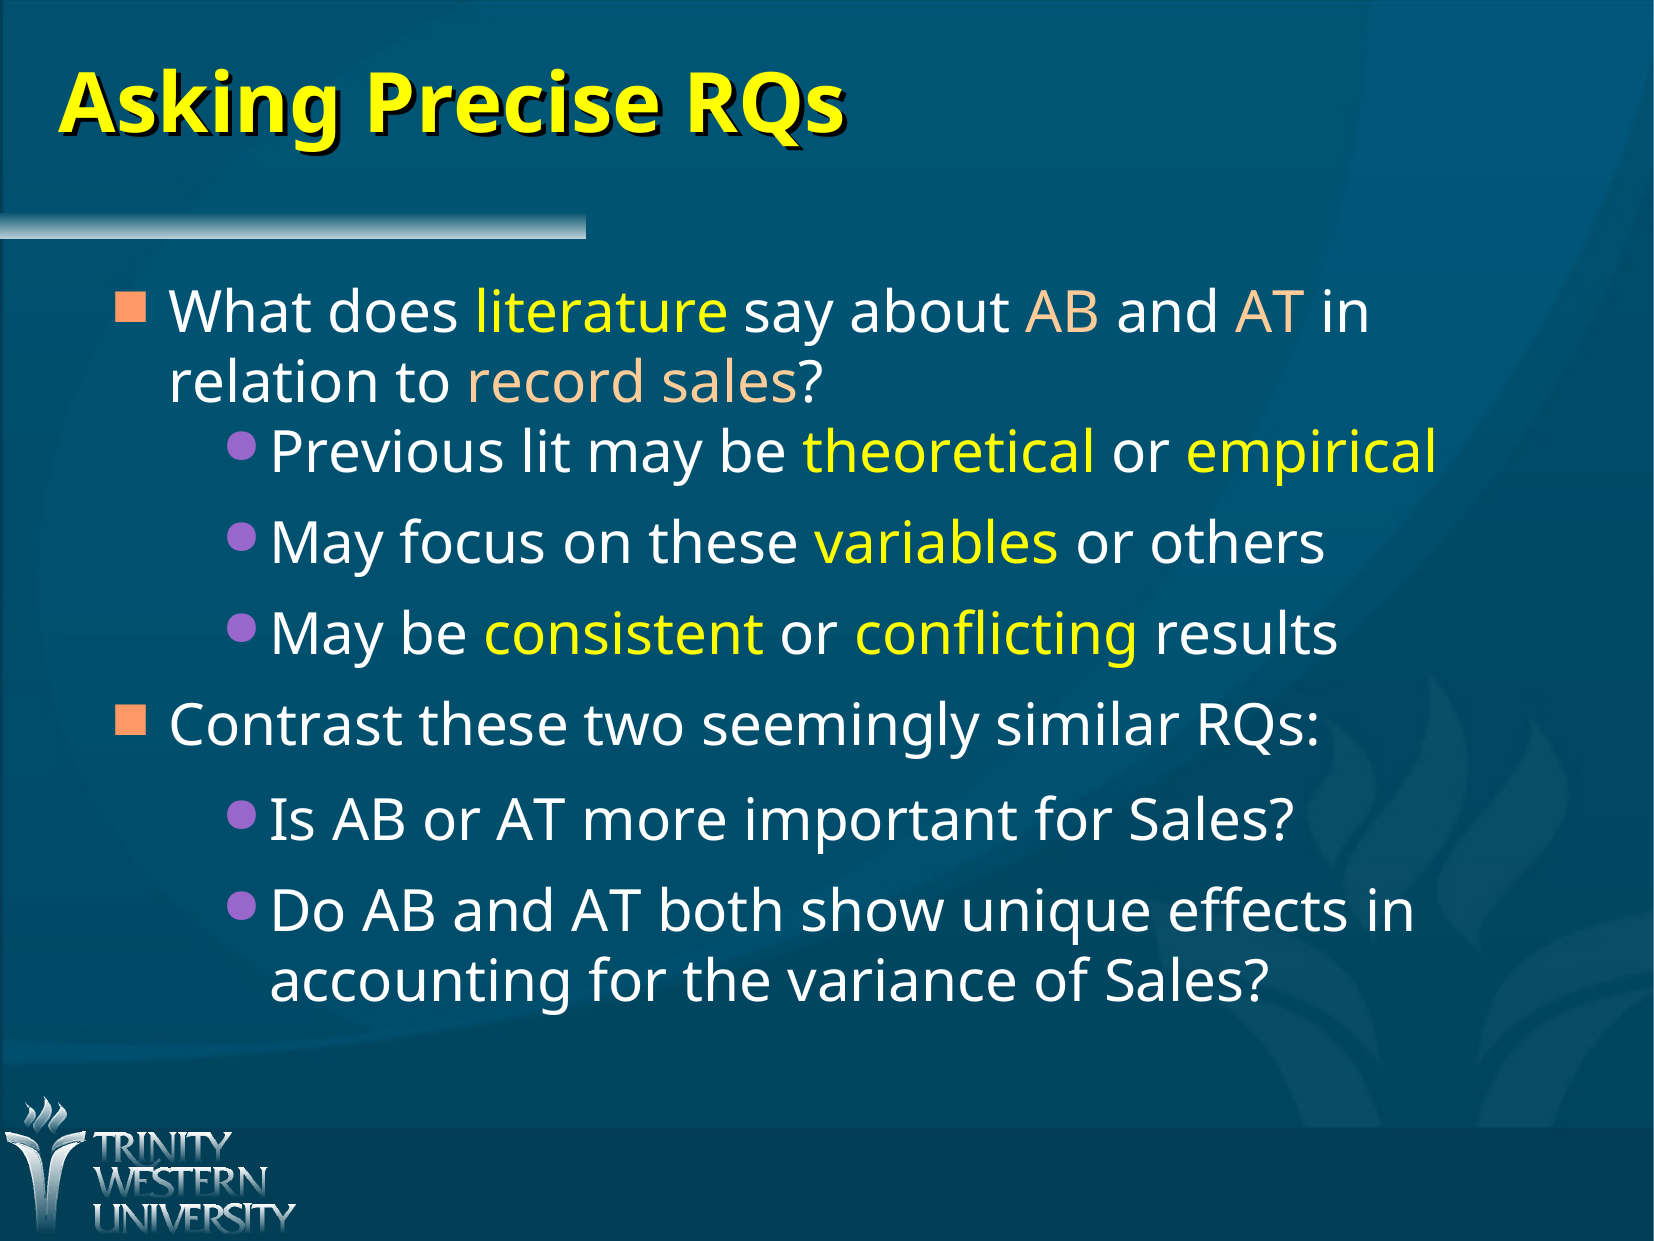

# Asking Precise RQs
What does literature say about AB and AT in relation to record sales?
Previous lit may be theoretical or empirical
May focus on these variables or others
May be consistent or conflicting results
Contrast these two seemingly similar RQs:
Is AB or AT more important for Sales?
Do AB and AT both show unique effects in accounting for the variance of Sales?